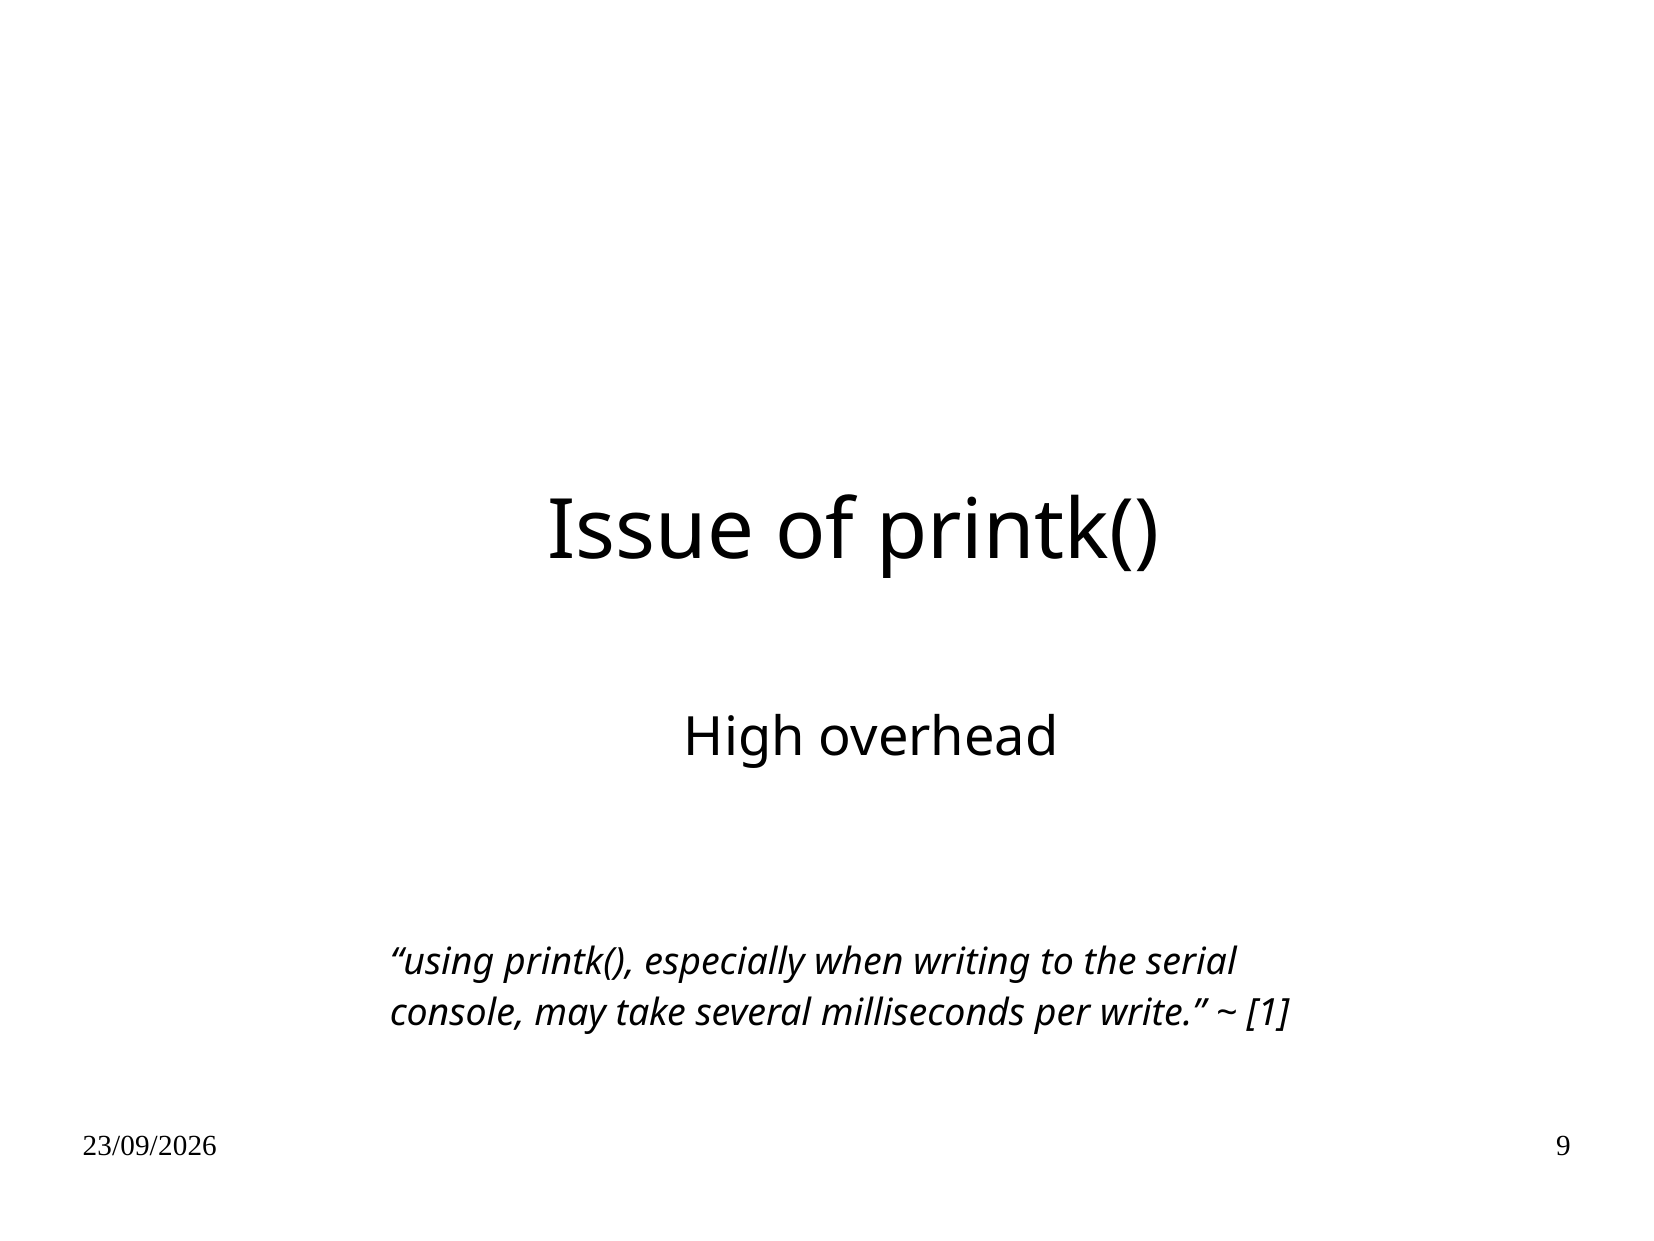

# Issue of printk()
High overhead
“using printk(), especially when writing to the serial console, may take several milliseconds per write.” ~ [1]
9